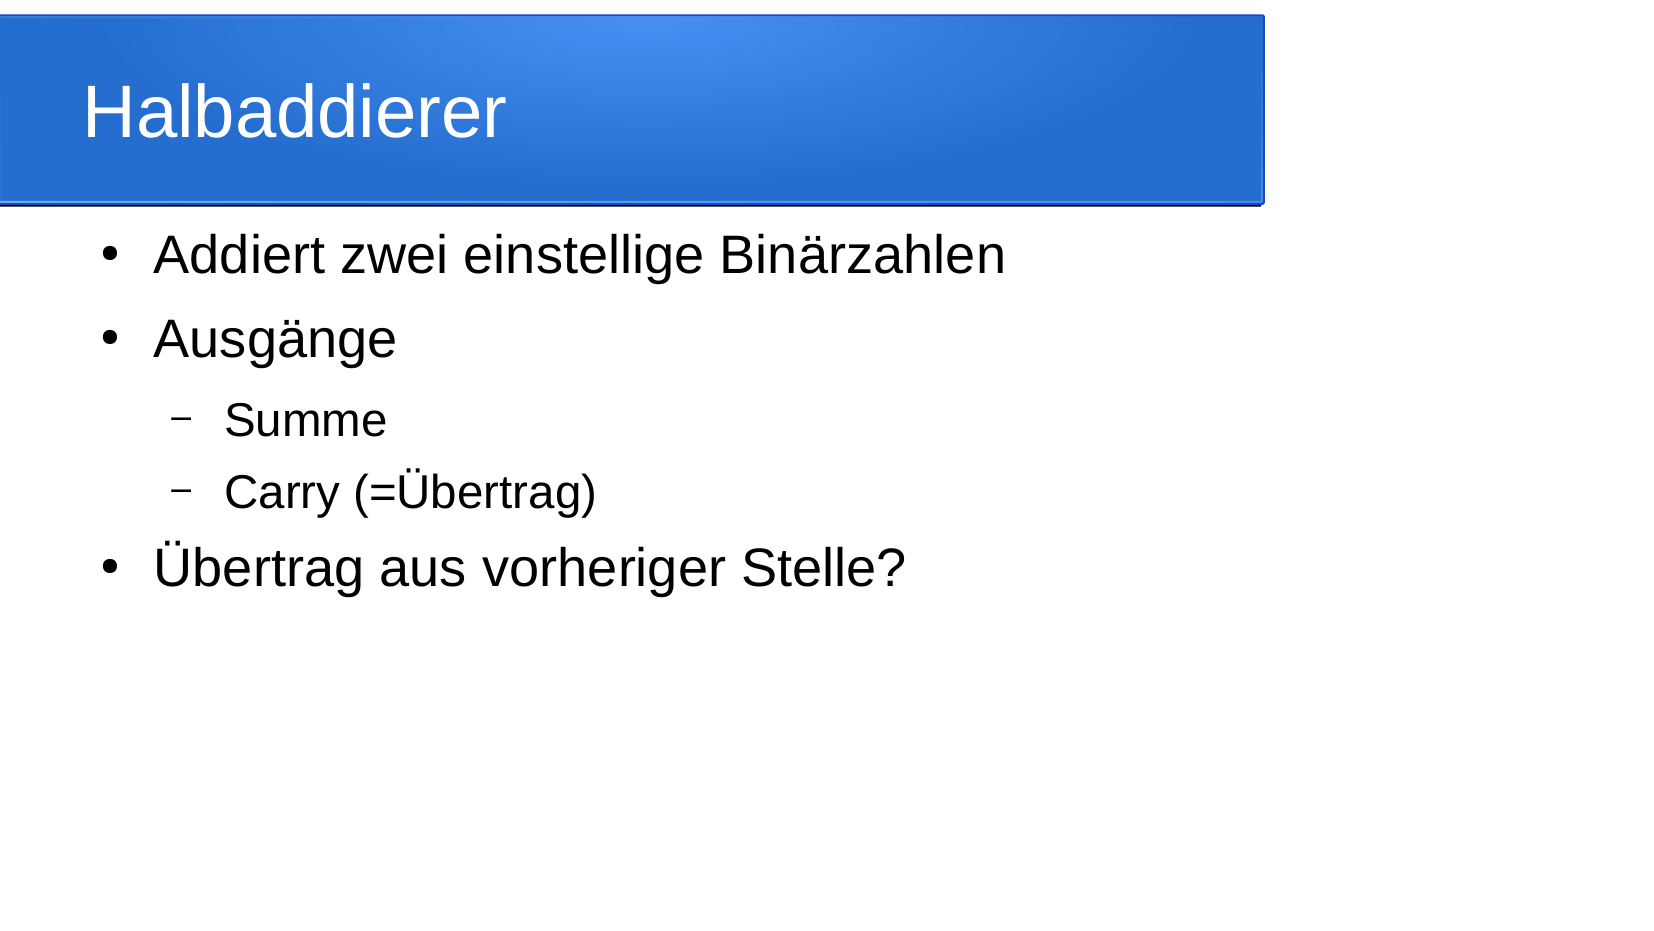

# Halbaddierer
Addiert zwei einstellige Binärzahlen
Ausgänge
Summe
Carry (=Übertrag)
Übertrag aus vorheriger Stelle?